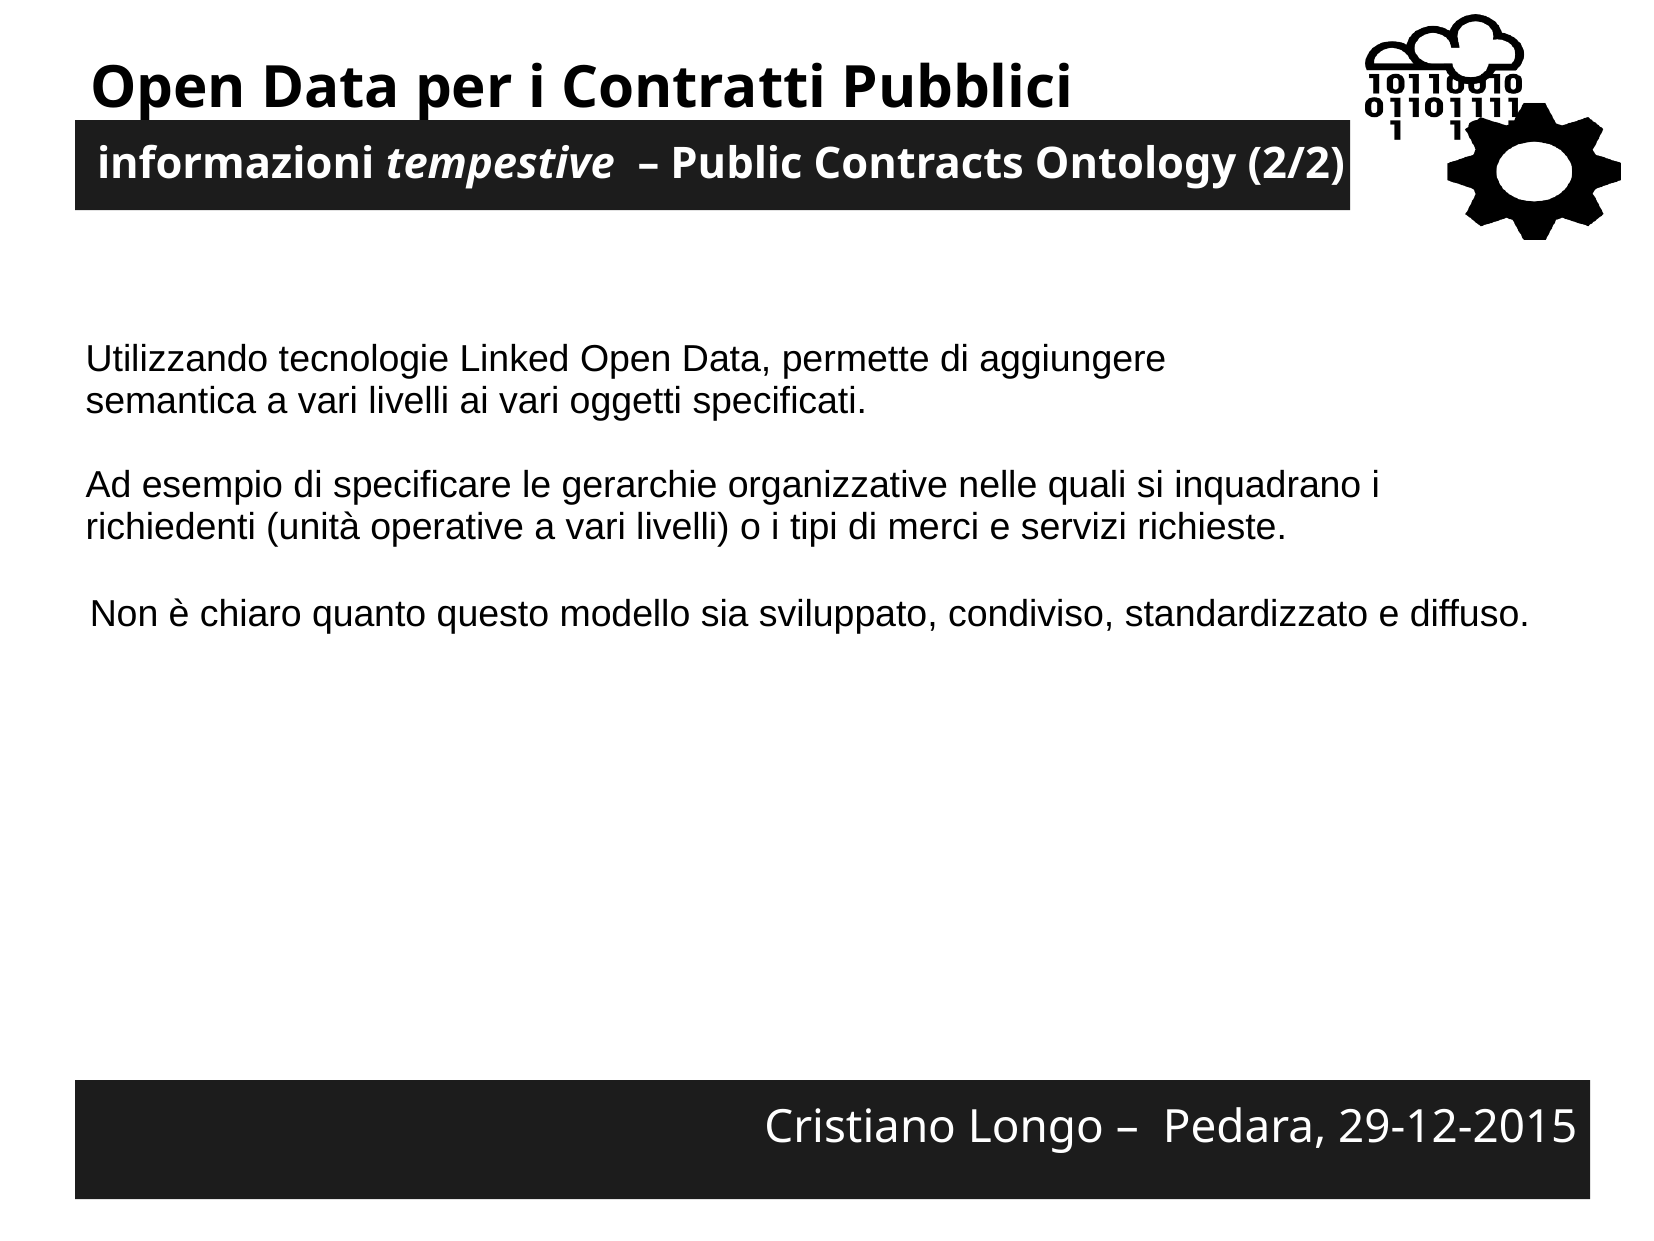

# Open Data per i Contratti Pubblici
 informazioni tempestive – Public Contracts Ontology (2/2)
Utilizzando tecnologie Linked Open Data, permette di aggiungere
semantica a vari livelli ai vari oggetti specificati.
Ad esempio di specificare le gerarchie organizzative nelle quali si inquadrano i richiedenti (unità operative a vari livelli) o i tipi di merci e servizi richieste.
Non è chiaro quanto questo modello sia sviluppato, condiviso, standardizzato e diffuso.
 Cristiano Longo – Pedara, 29-12-2015